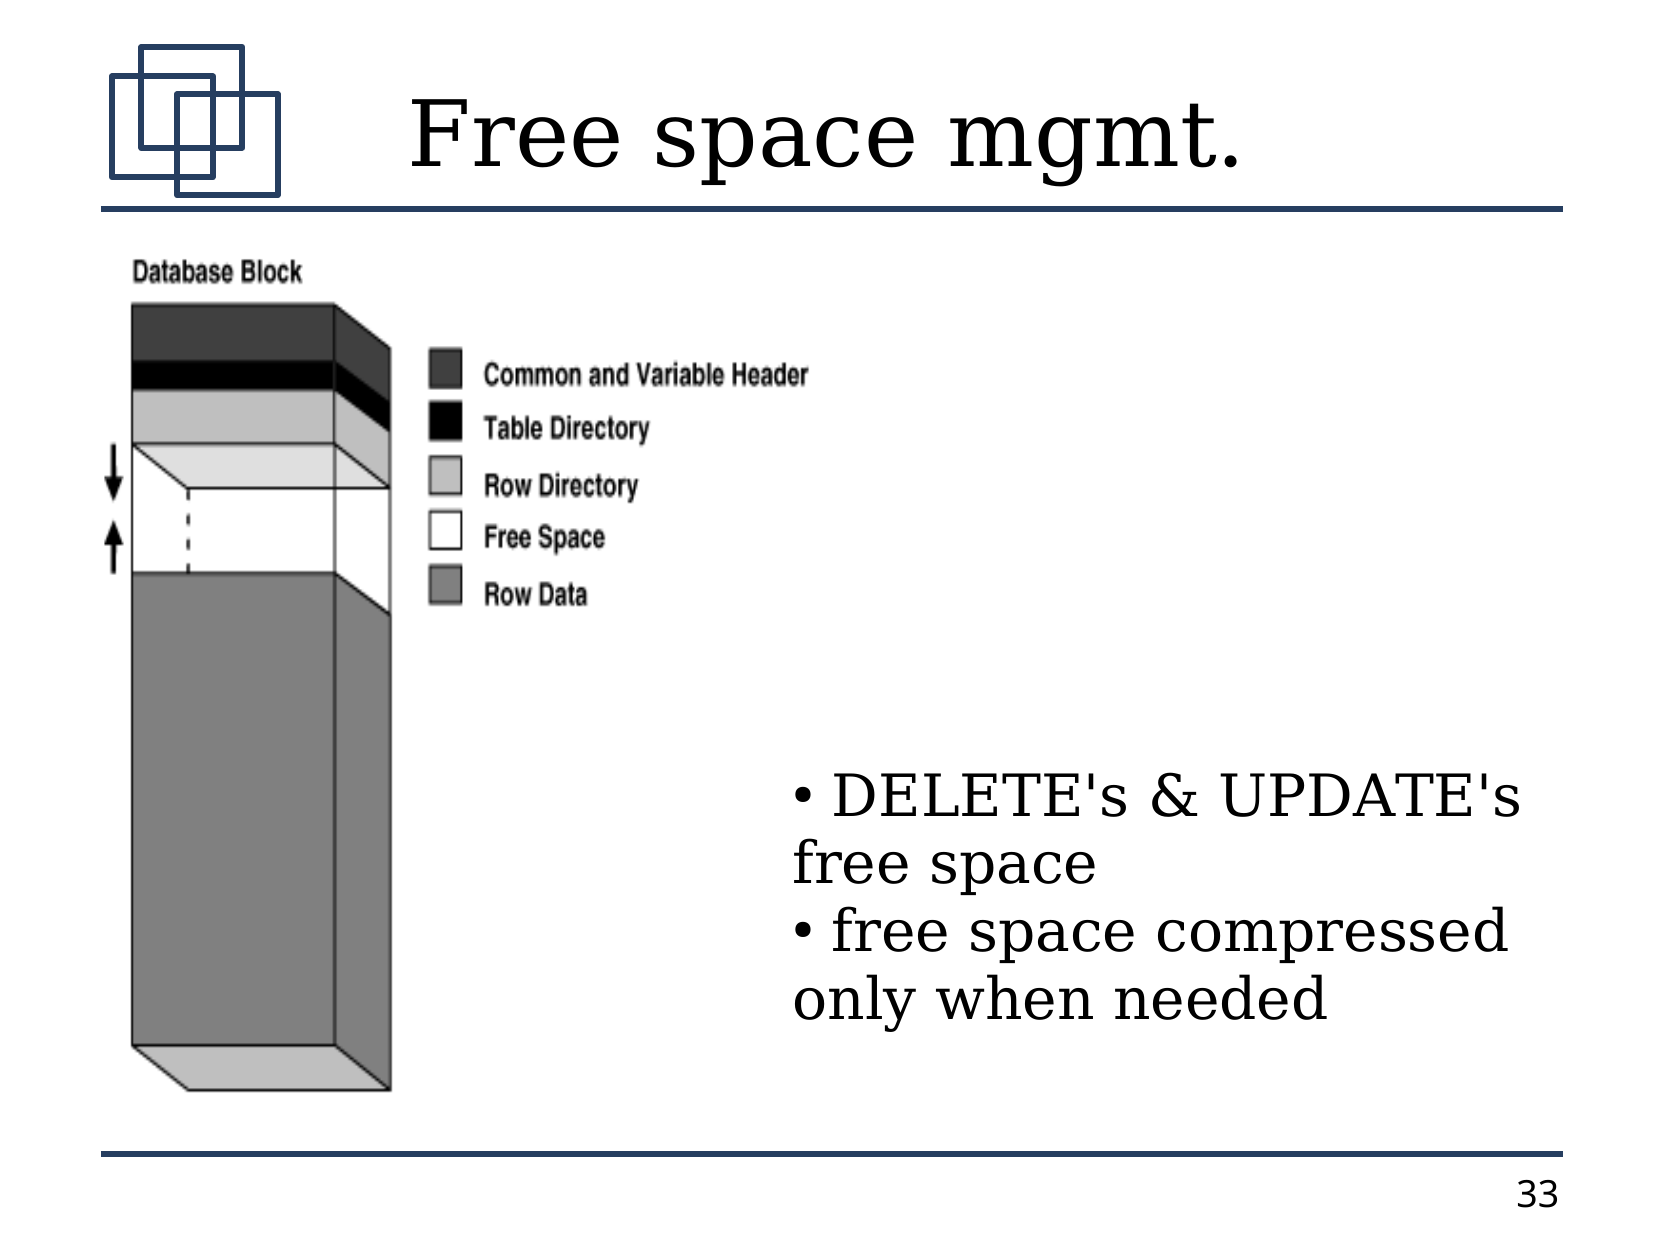

# Free space mgmt.
 DELETE's & UPDATE's free space
 free space compressed only when needed